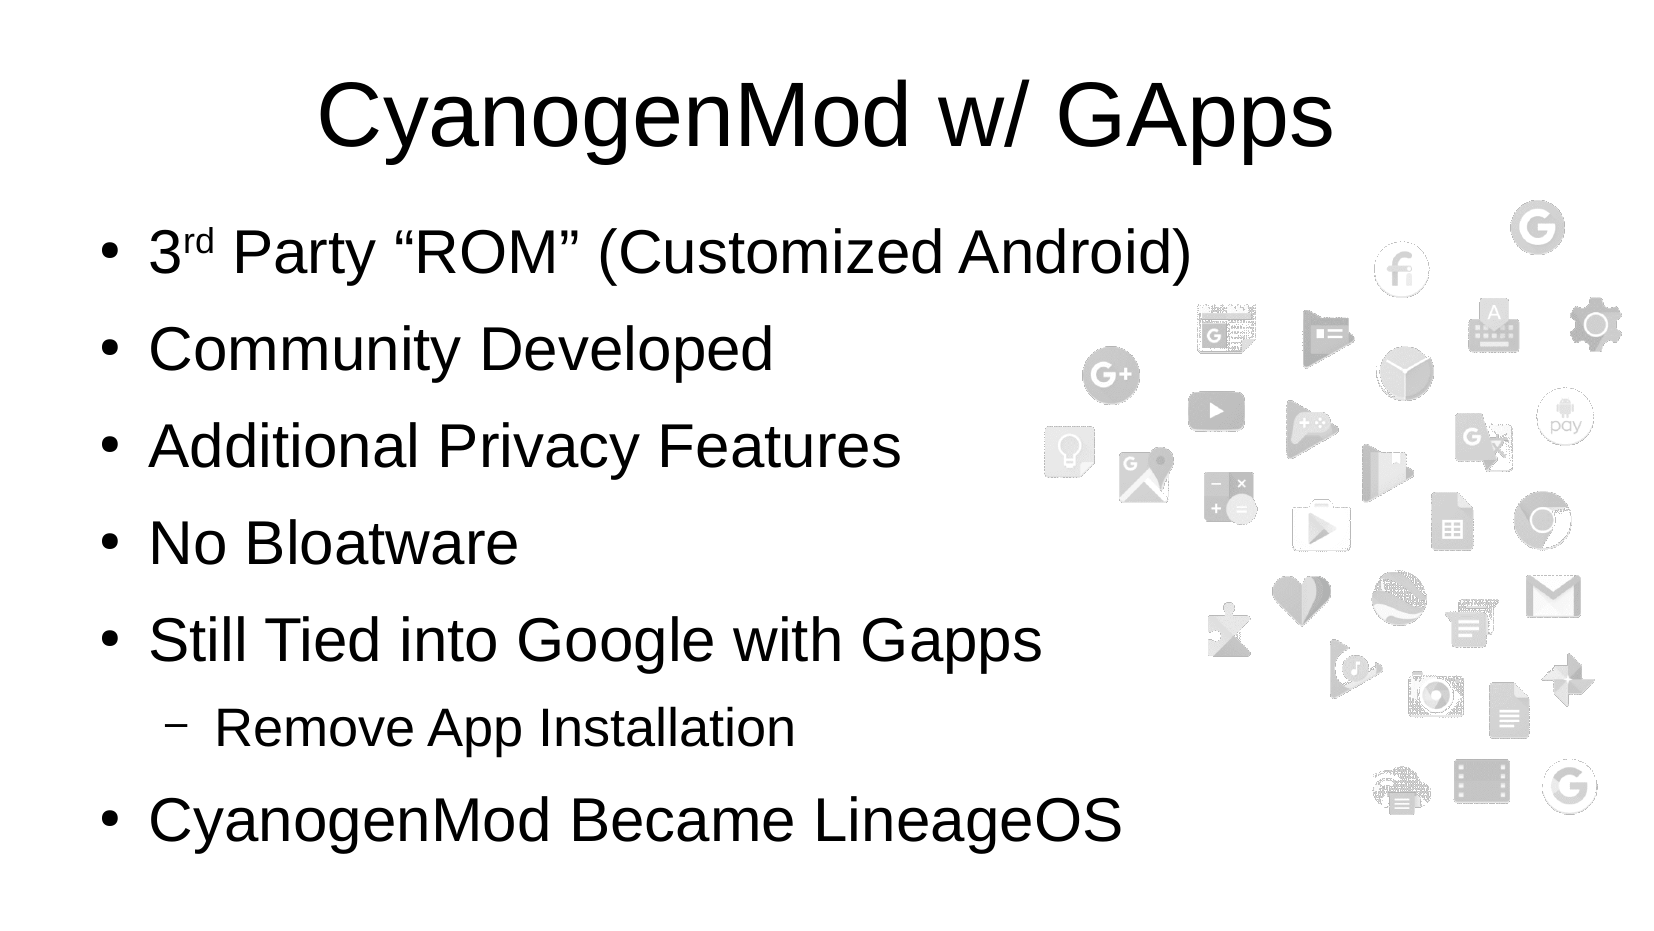

# CyanogenMod w/ GApps
3rd Party “ROM” (Customized Android)
Community Developed
Additional Privacy Features
No Bloatware
Still Tied into Google with Gapps
Remove App Installation
CyanogenMod Became LineageOS